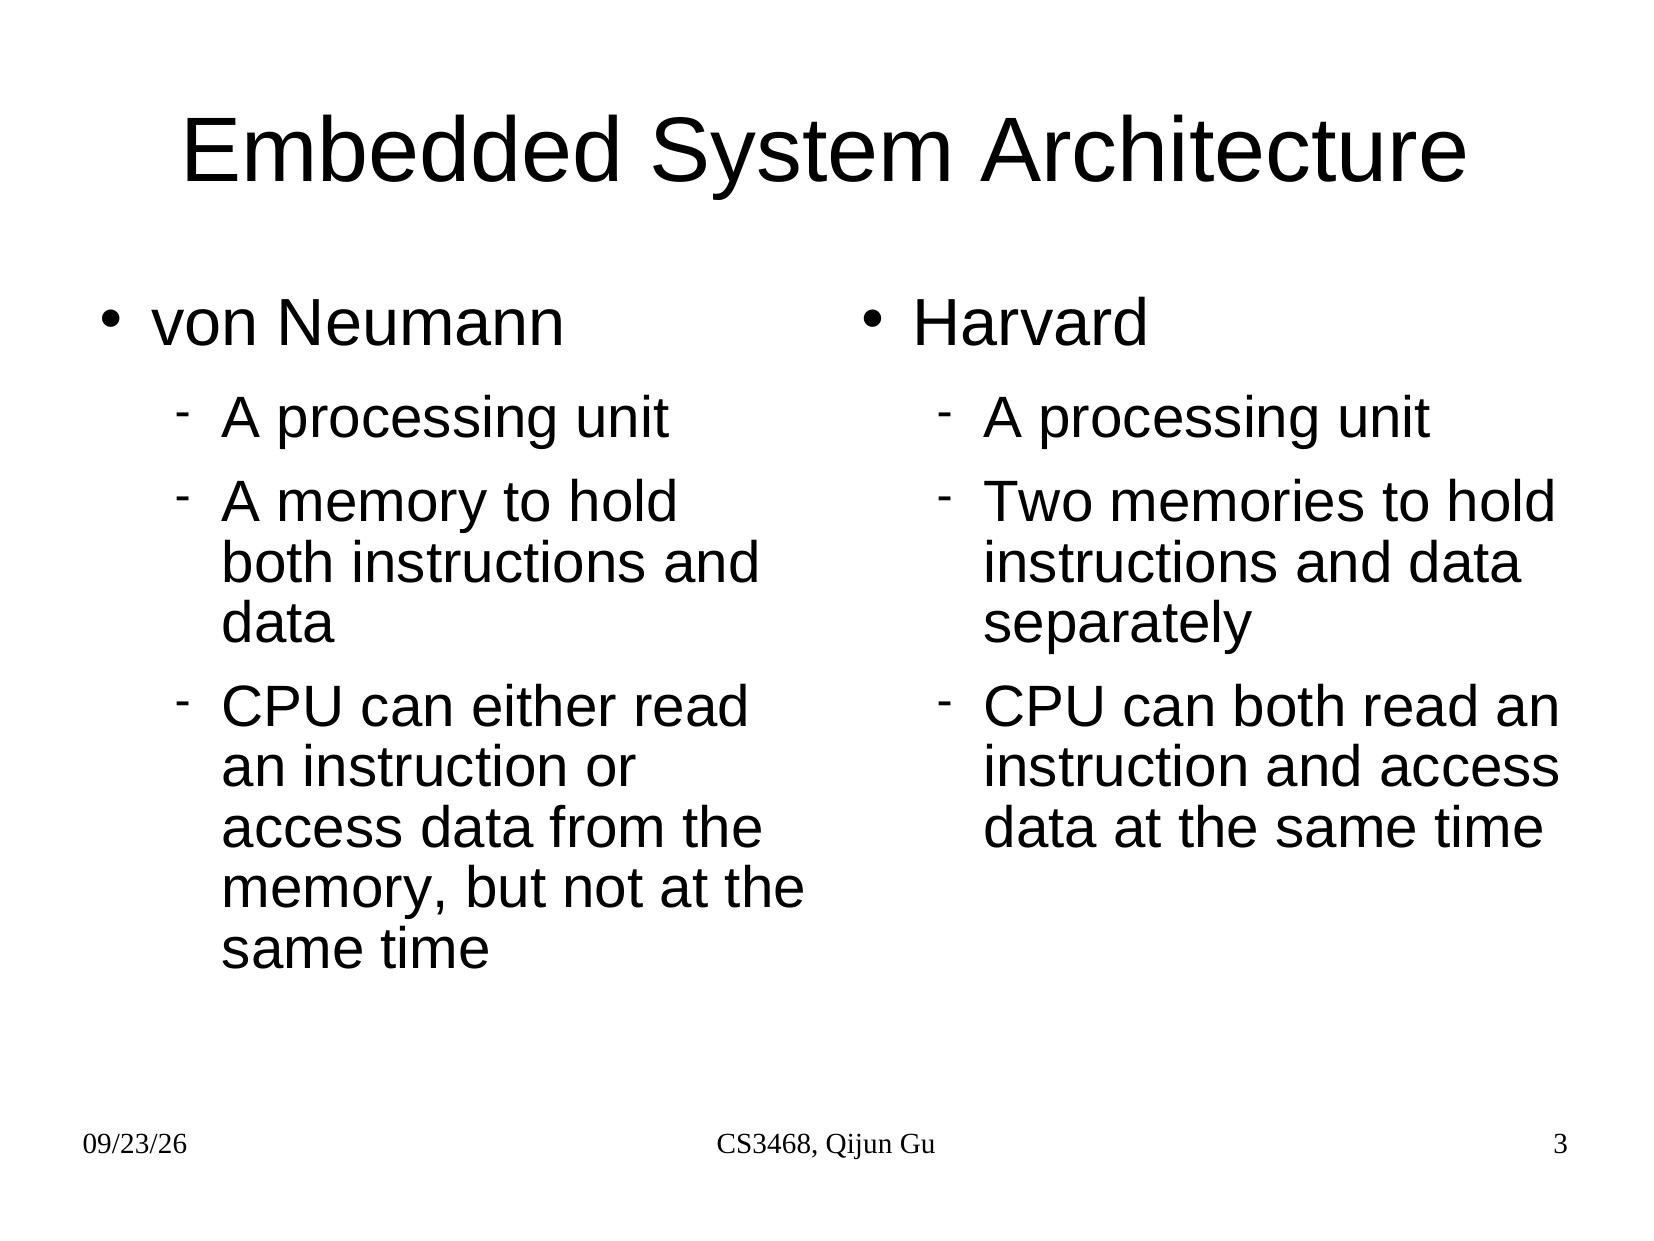

# Embedded System Architecture
von Neumann
A processing unit
A memory to hold both instructions and data
CPU can either read an instruction or access data from the memory, but not at the same time
Harvard
A processing unit
Two memories to hold instructions and data separately
CPU can both read an instruction and access data at the same time
CS3468, Qijun Gu
3